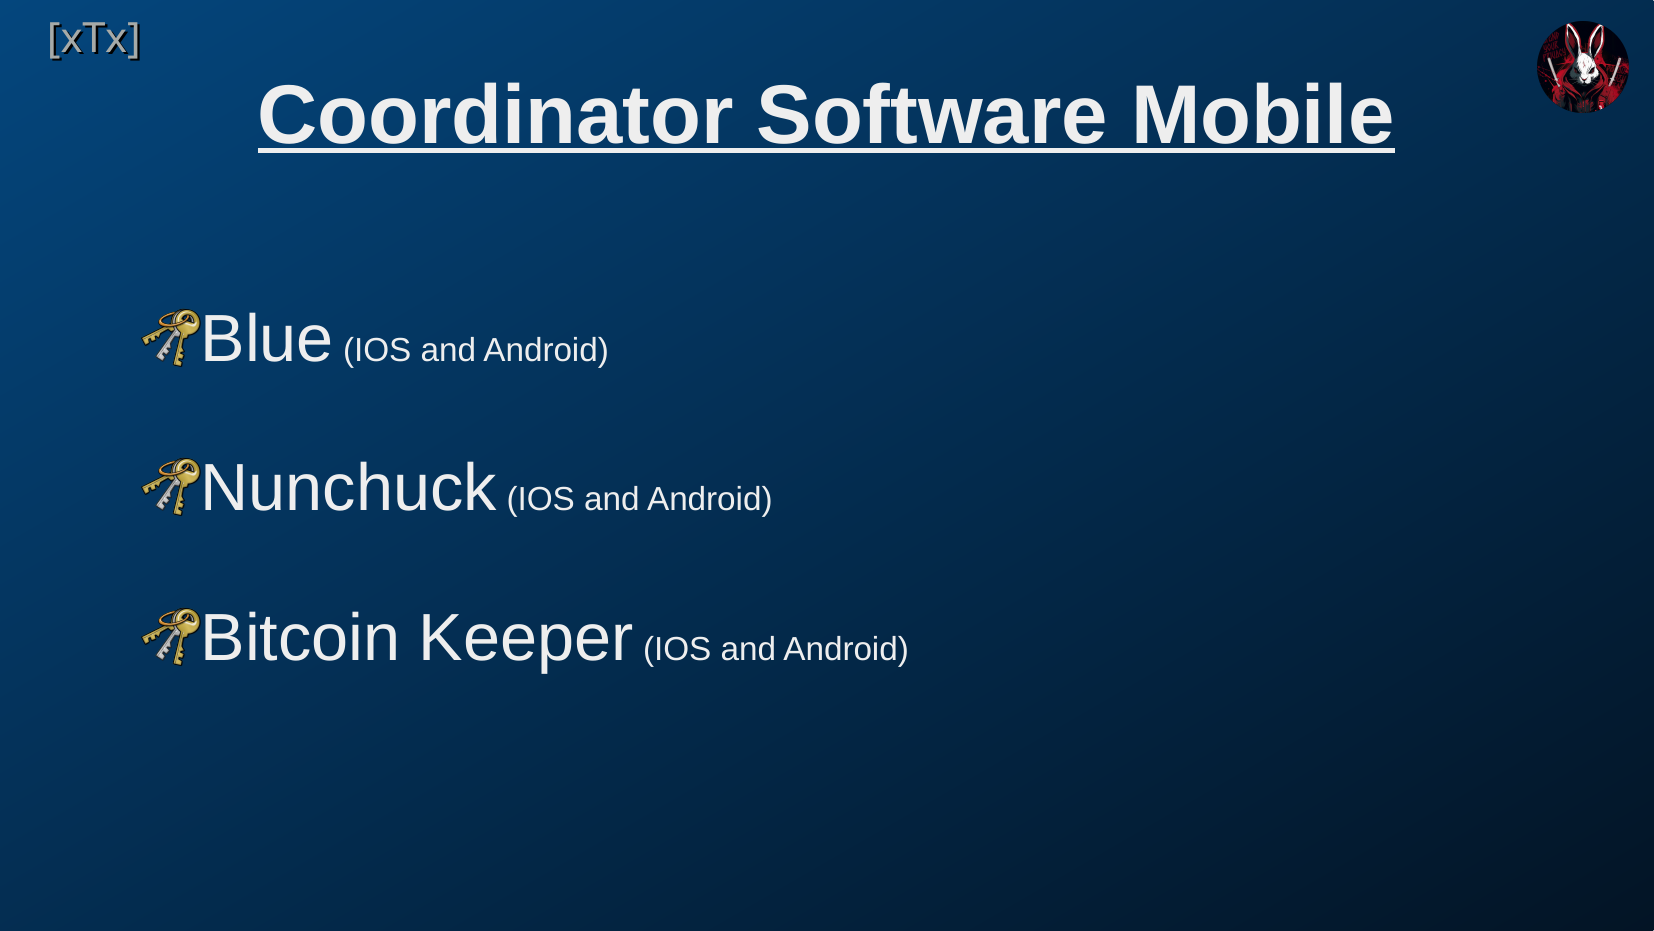

[xTx]
# Coordinator Software Mobile
Blue (IOS and Android)
Nunchuck (IOS and Android)
Bitcoin Keeper (IOS and Android)